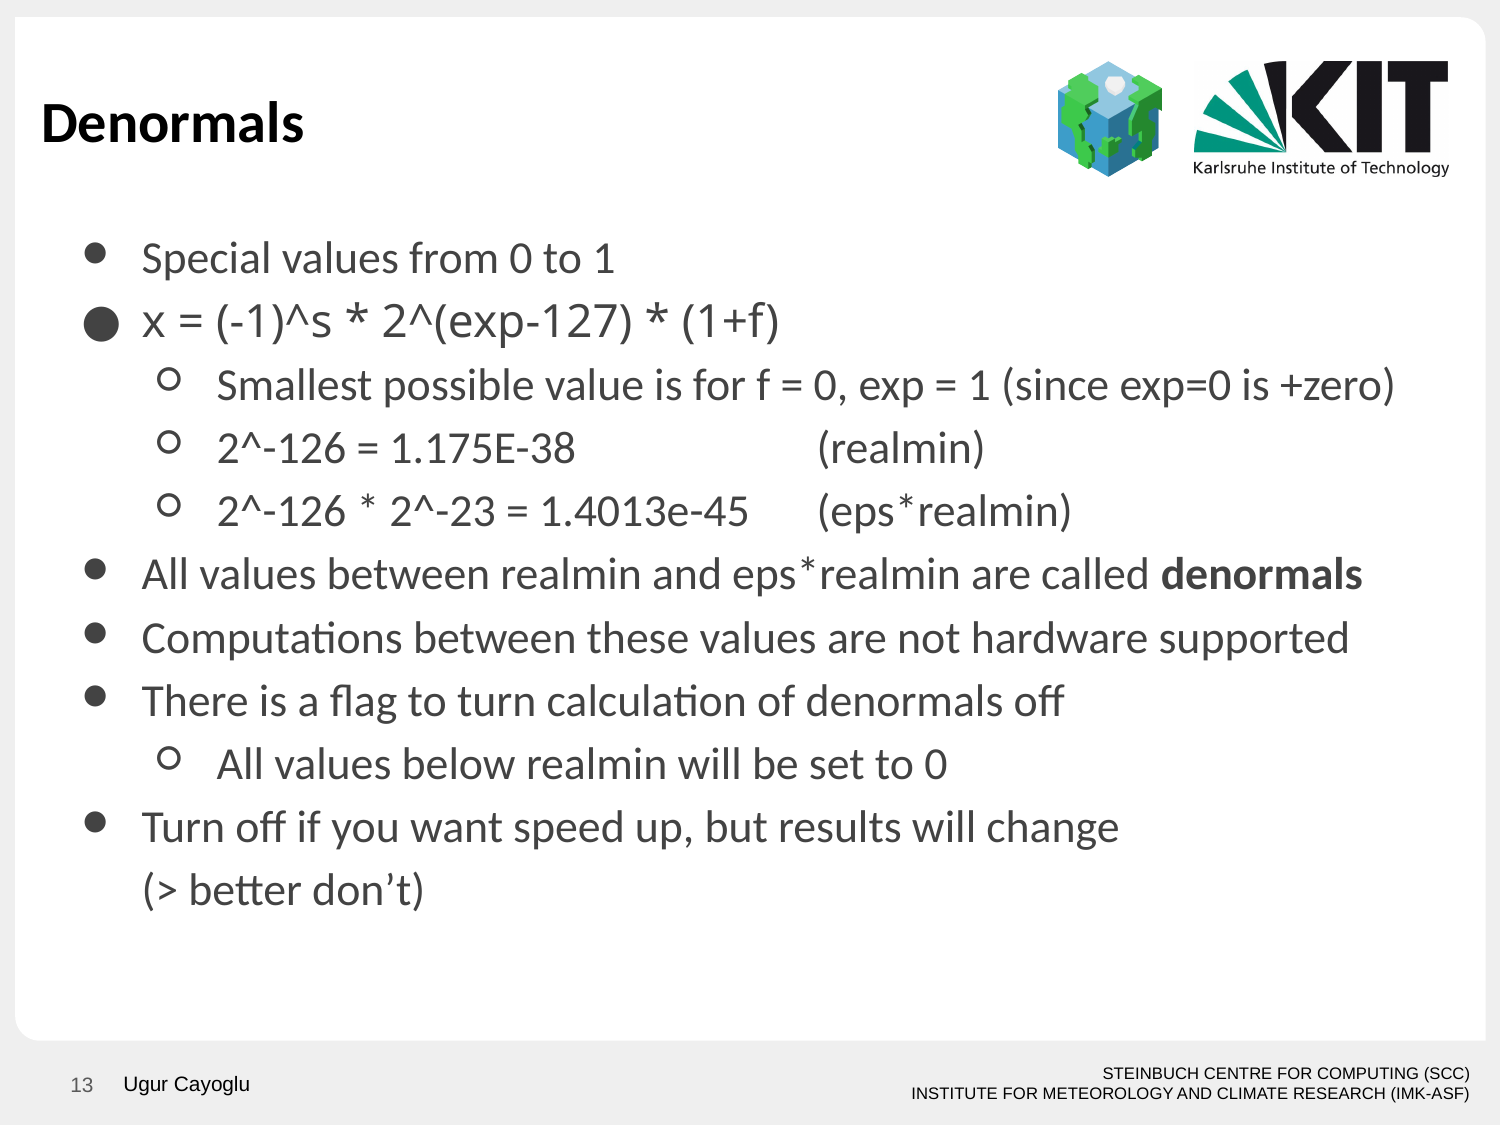

# Denormals
Special values from 0 to 1
x = (-1)^s * 2^(exp-127) * (1+f)
Smallest possible value is for f = 0, exp = 1 (since exp=0 is +zero)
2^-126 = 1.175E-38				(realmin)
2^-126 * 2^-23 = 1.4013e-45	(eps*realmin)
All values between realmin and eps*realmin are called denormals
Computations between these values are not hardware supported
There is a flag to turn calculation of denormals off
All values below realmin will be set to 0
Turn off if you want speed up, but results will change
(> better don’t)
STEINBUCH CENTRE FOR COMPUTING (SCC)
INSTITUTE FOR METEOROLOGY AND CLIMATE RESEARCH (IMK-ASF)
Ugur Cayoglu